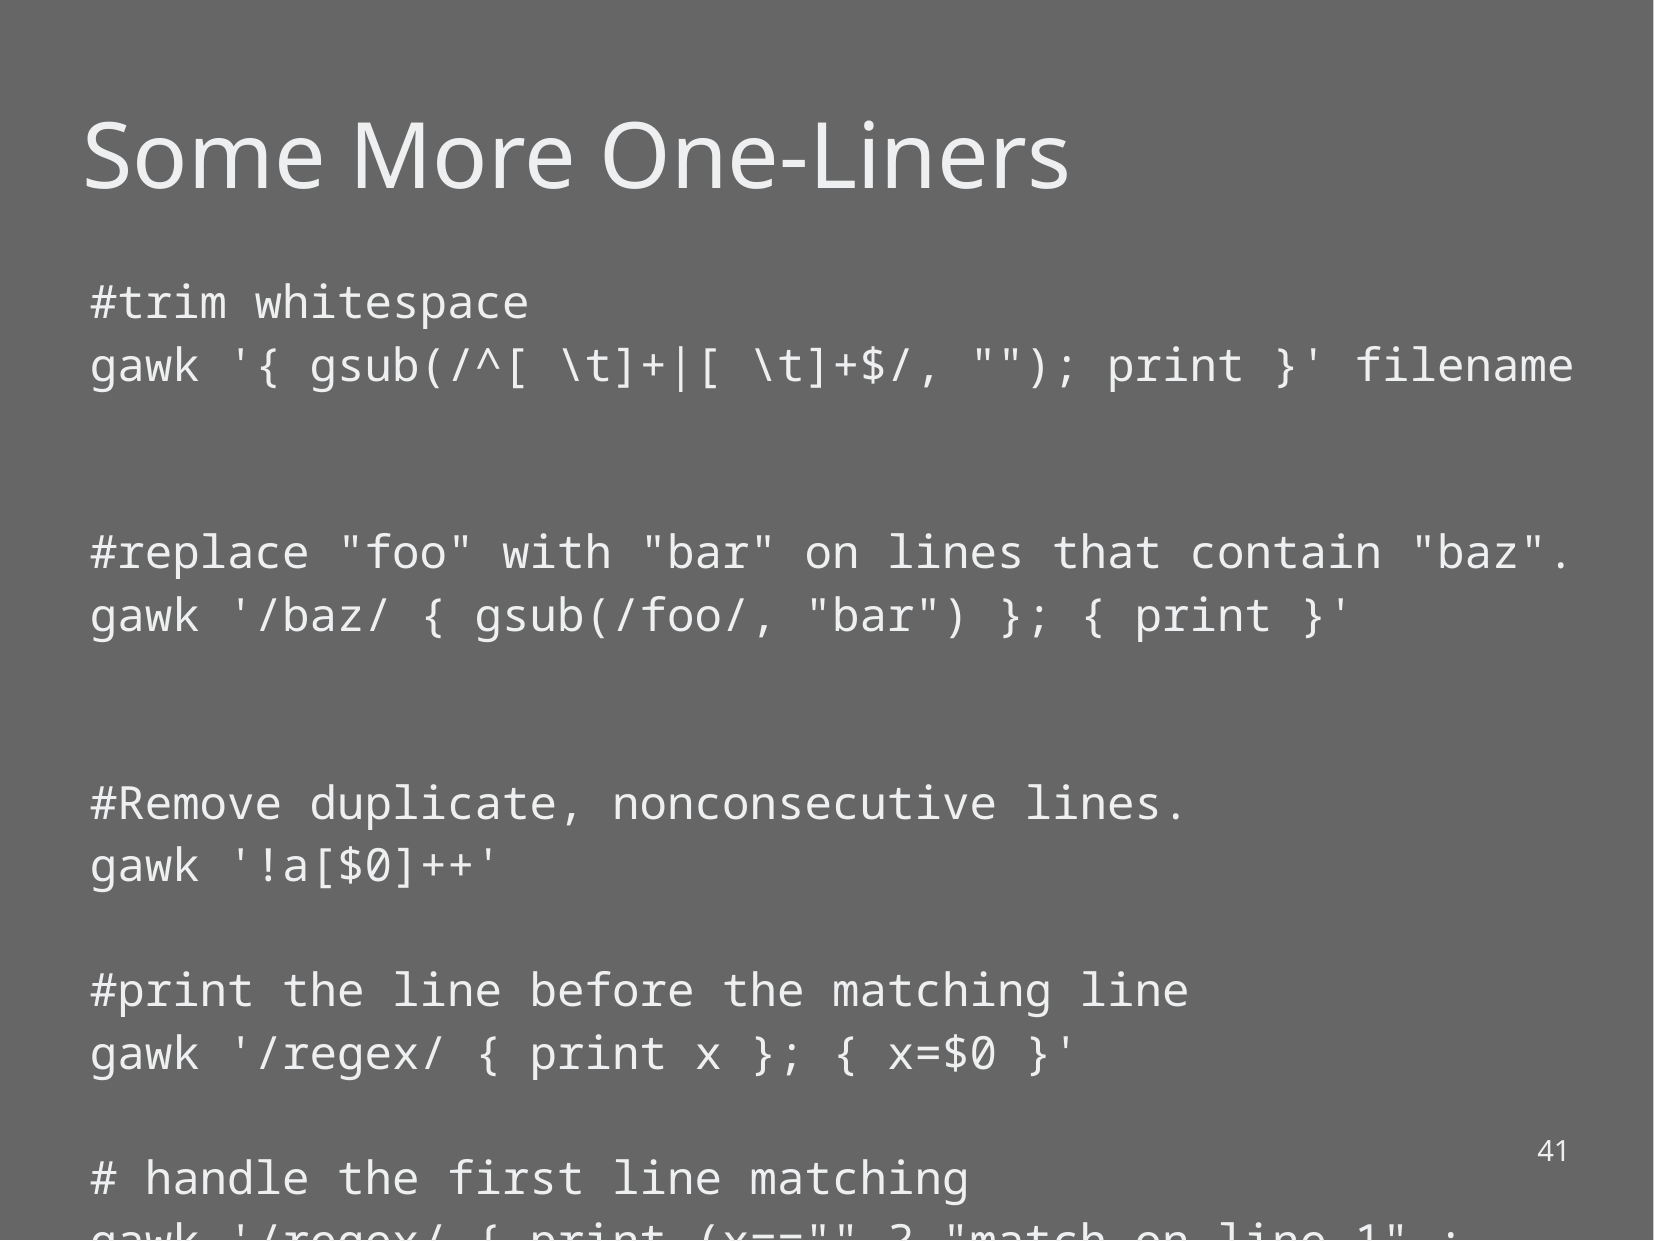

# Some More One-Liners
#trim whitespace
gawk '{ gsub(/^[ \t]+|[ \t]+$/, ""); print }' filename
#replace "foo" with "bar" on lines that contain "baz".
gawk '/baz/ { gsub(/foo/, "bar") }; { print }'
#Remove duplicate, nonconsecutive lines.
gawk '!a[$0]++'
#print the line before the matching line
gawk '/regex/ { print x }; { x=$0 }'
# handle the first line matching
gawk '/regex/ { print (x=="" ? "match on line 1" : x) }; { x=$0 }'
41